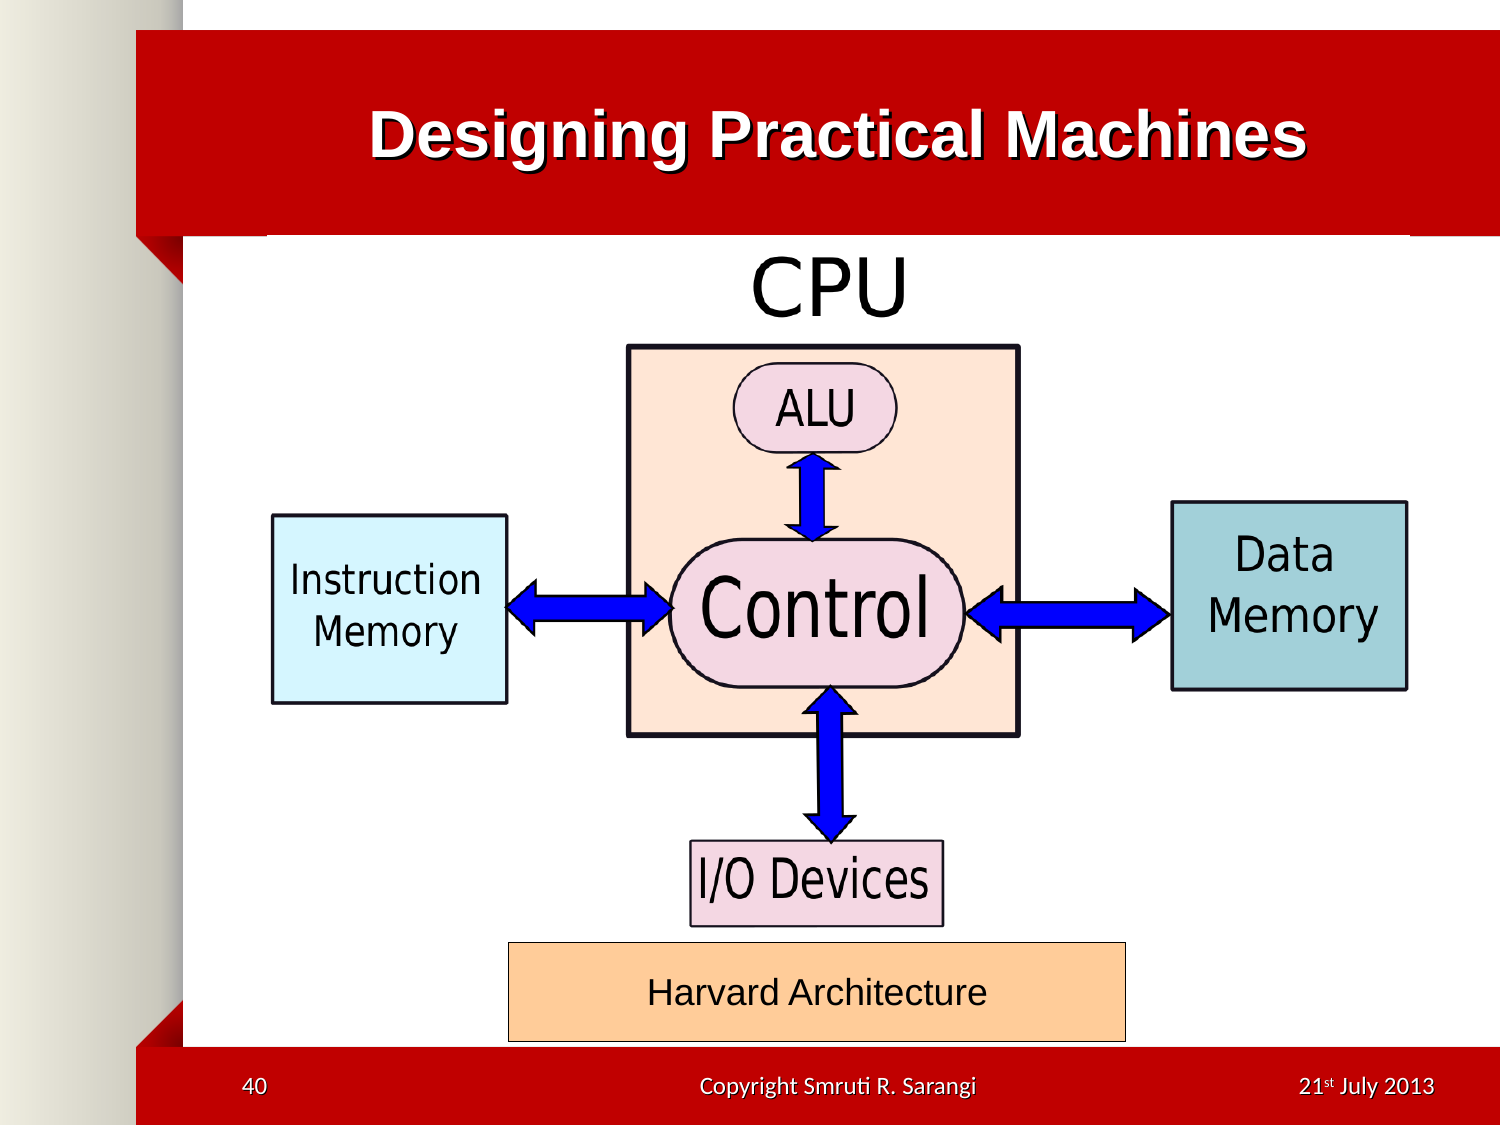

# Designing Practical Machines
Harvard Architecture
40
Your date here